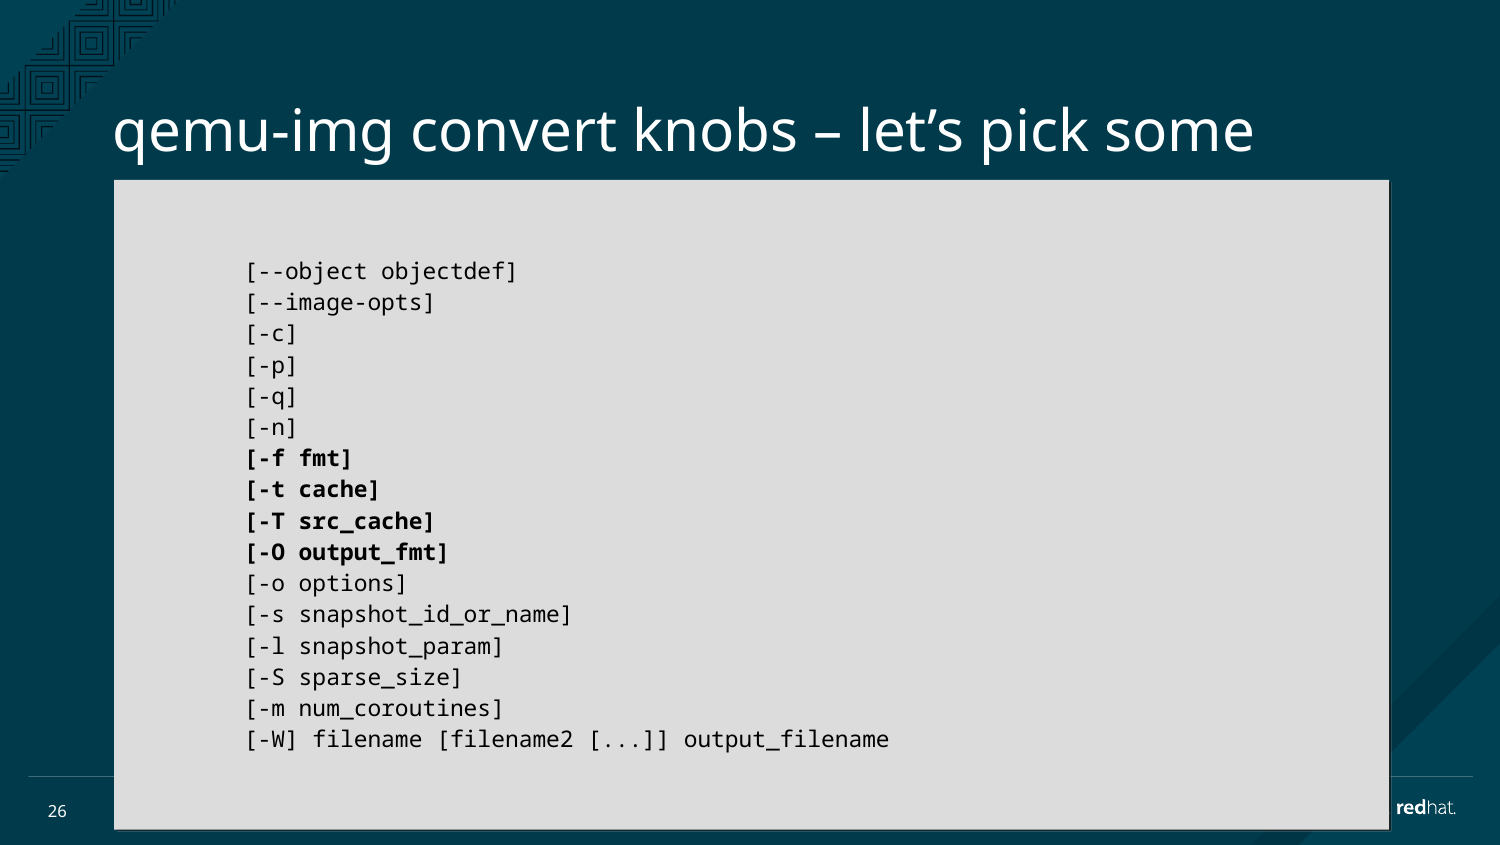

# qemu-img convert knobs – let’s pick some
 [--object objectdef]
 [--image-opts]
 [-c]
 [-p]
 [-q]
 [-n]
 [-f fmt]
 [-t cache]
 [-T src_cache]
 [-O output_fmt]
 [-o options]
 [-s snapshot_id_or_name]
 [-l snapshot_param]
 [-S sparse_size]
 [-m num_coroutines]
 [-W] filename [filename2 [...]] output_filename
26